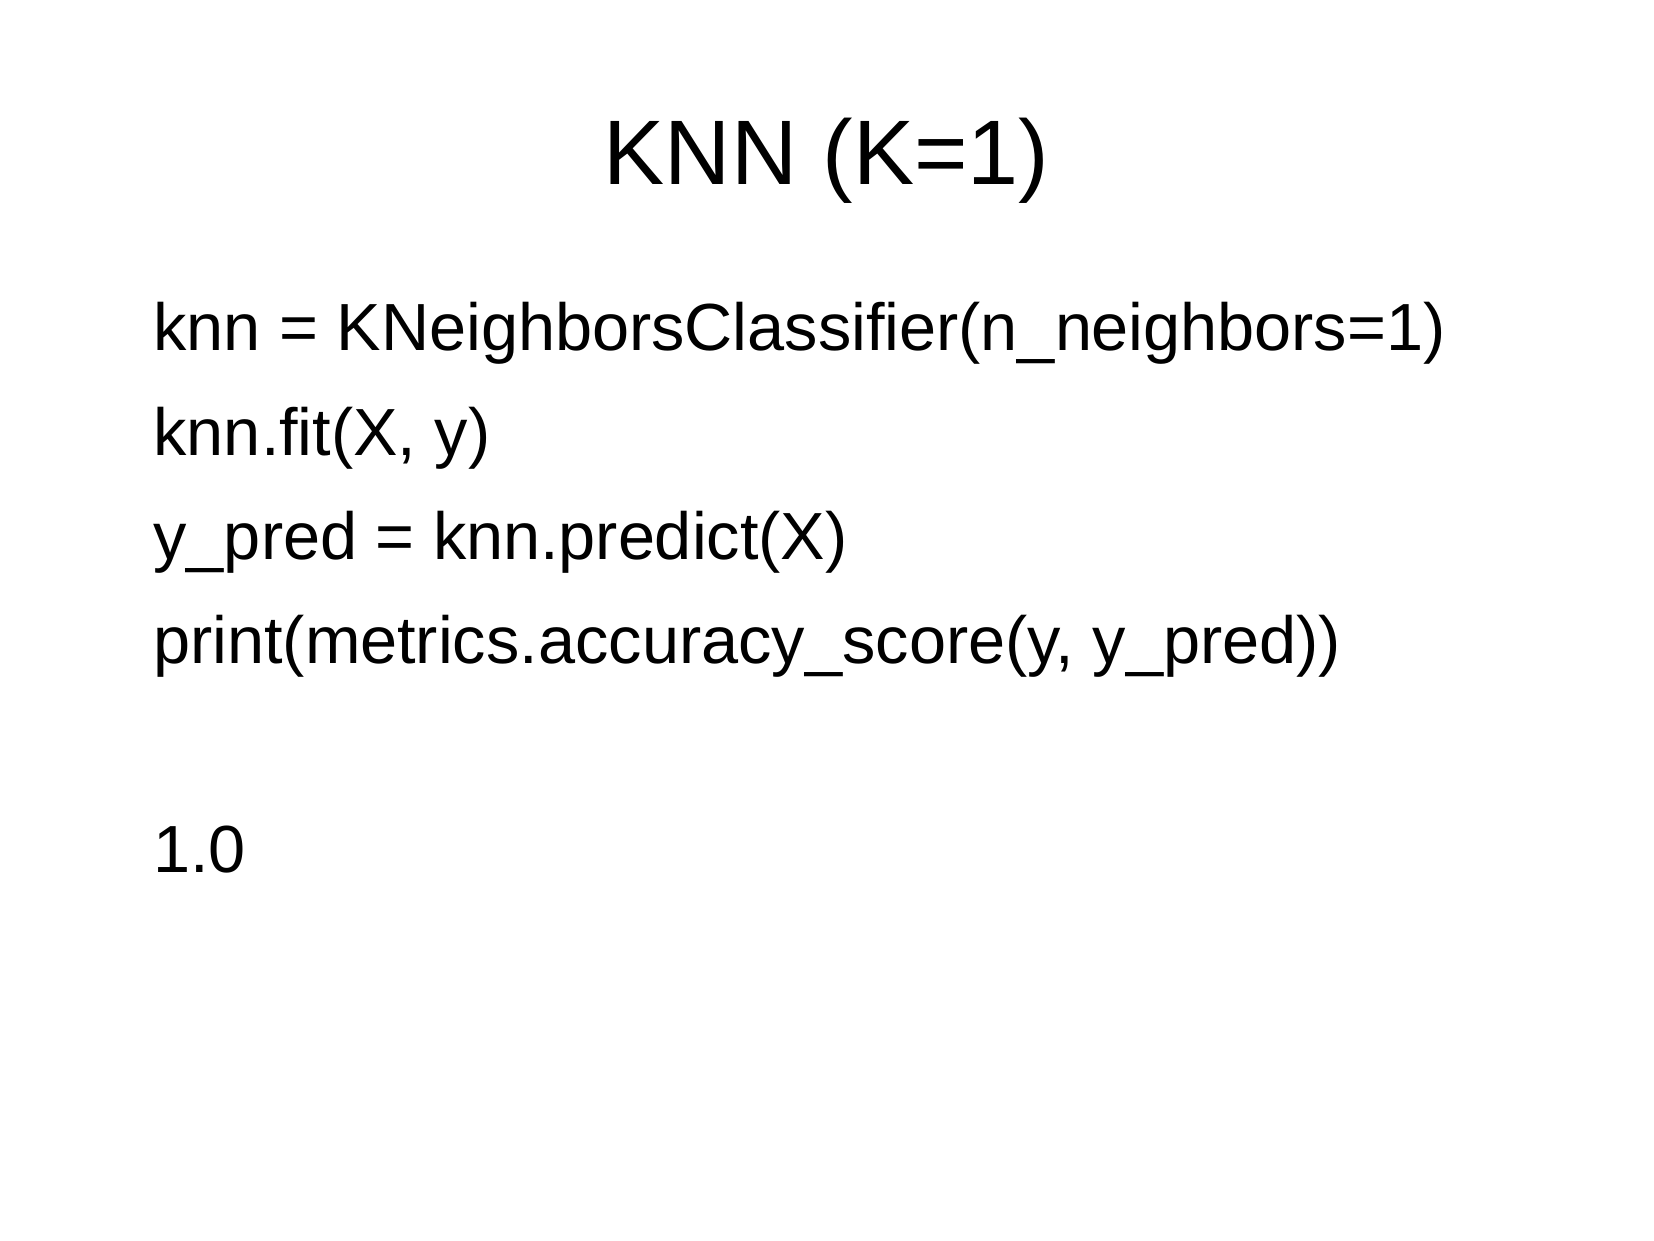

# KNN (K=1)
knn = KNeighborsClassifier(n_neighbors=1)
knn.fit(X, y)
y_pred = knn.predict(X)
print(metrics.accuracy_score(y, y_pred))
1.0